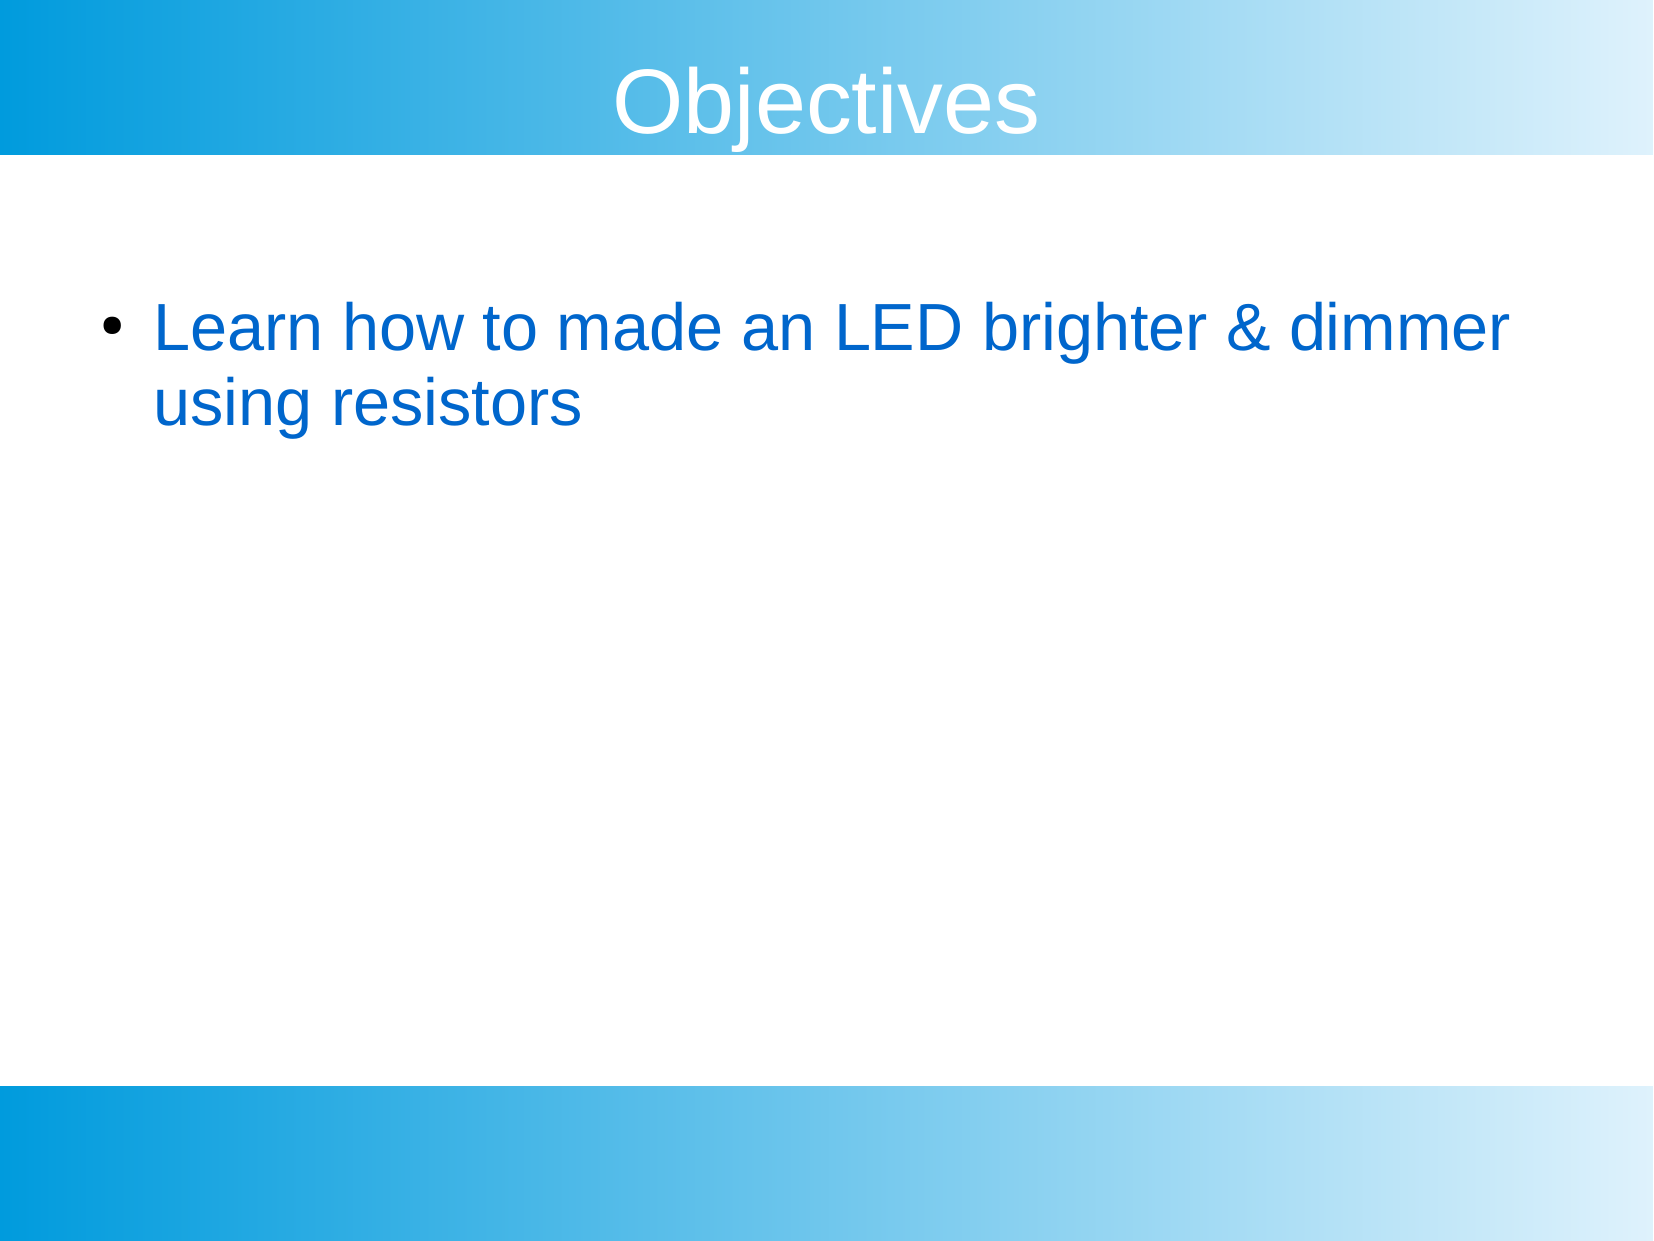

# Objectives
Learn how to made an LED brighter & dimmer using resistors